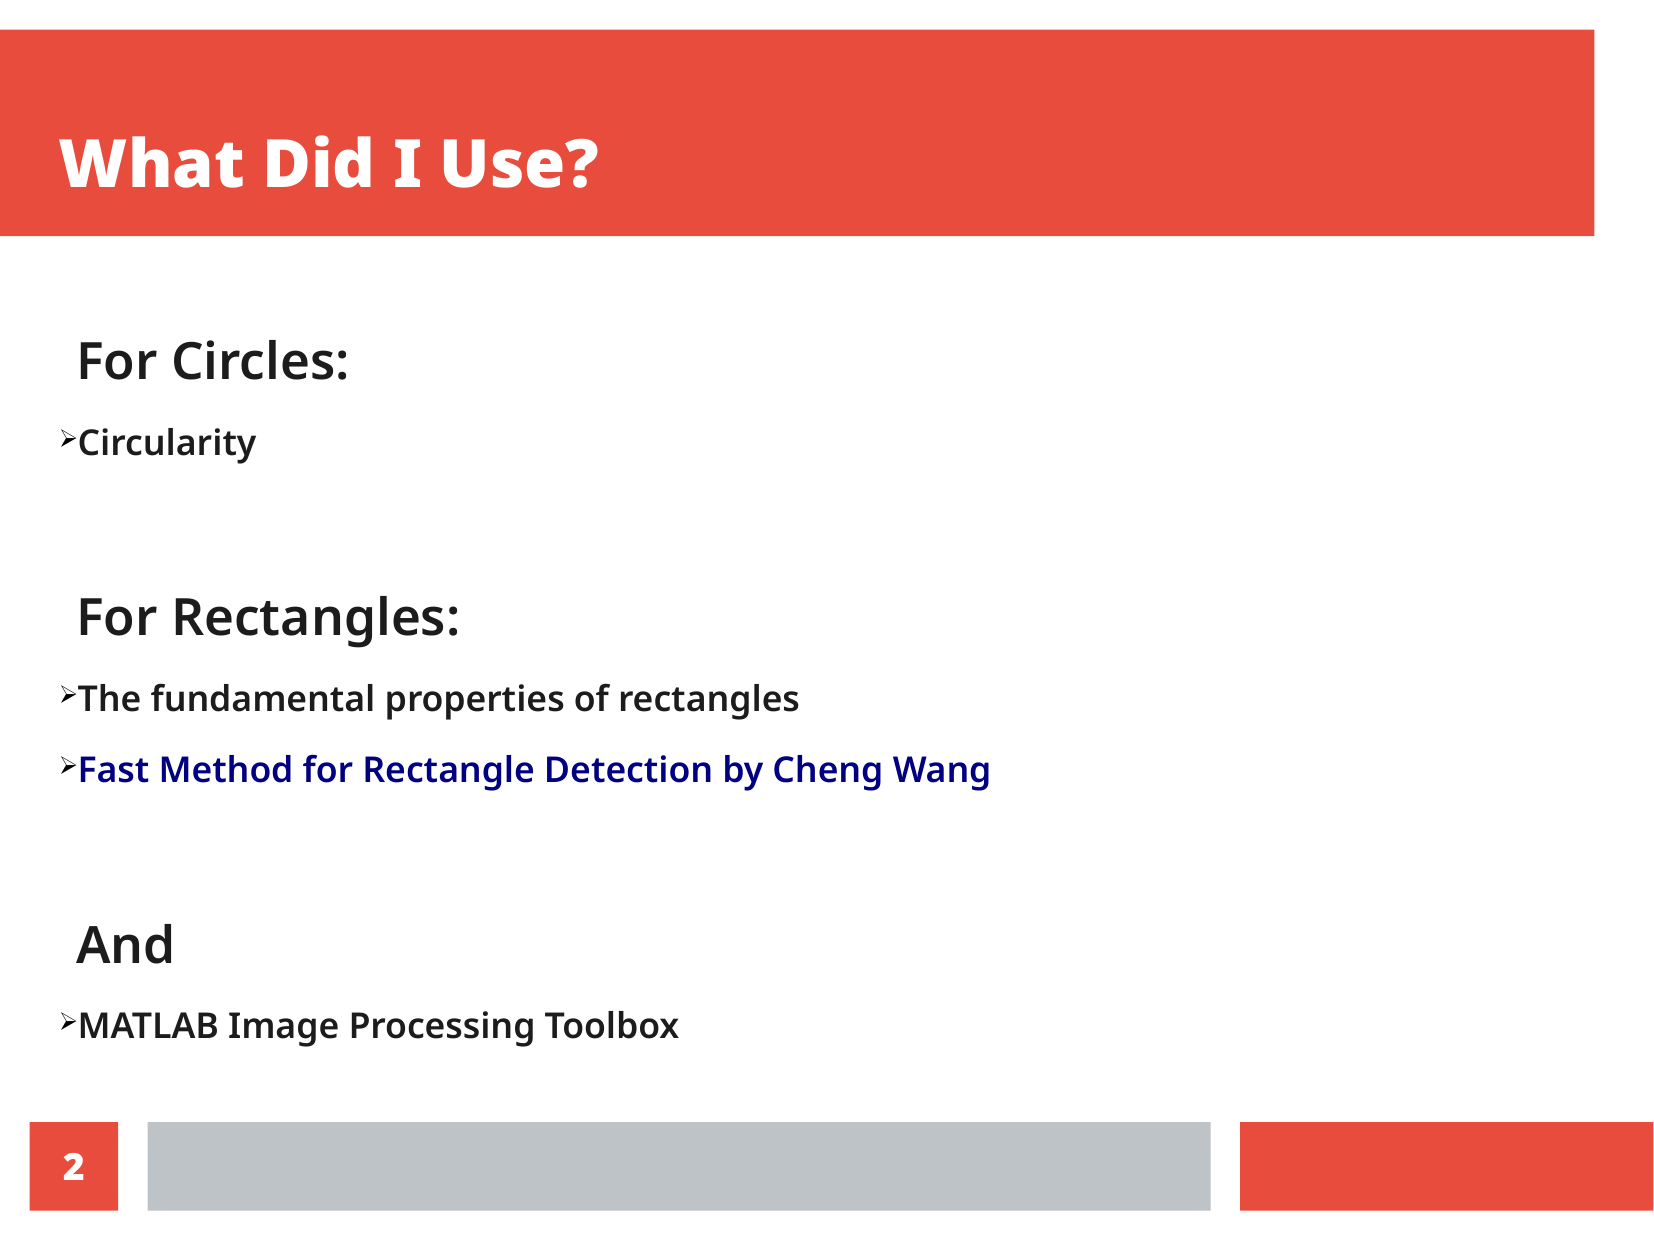

# What Did I Use?
For Circles:
Circularity
For Rectangles:
The fundamental properties of rectangles
Fast Method for Rectangle Detection by Cheng Wang
And
MATLAB Image Processing Toolbox
2